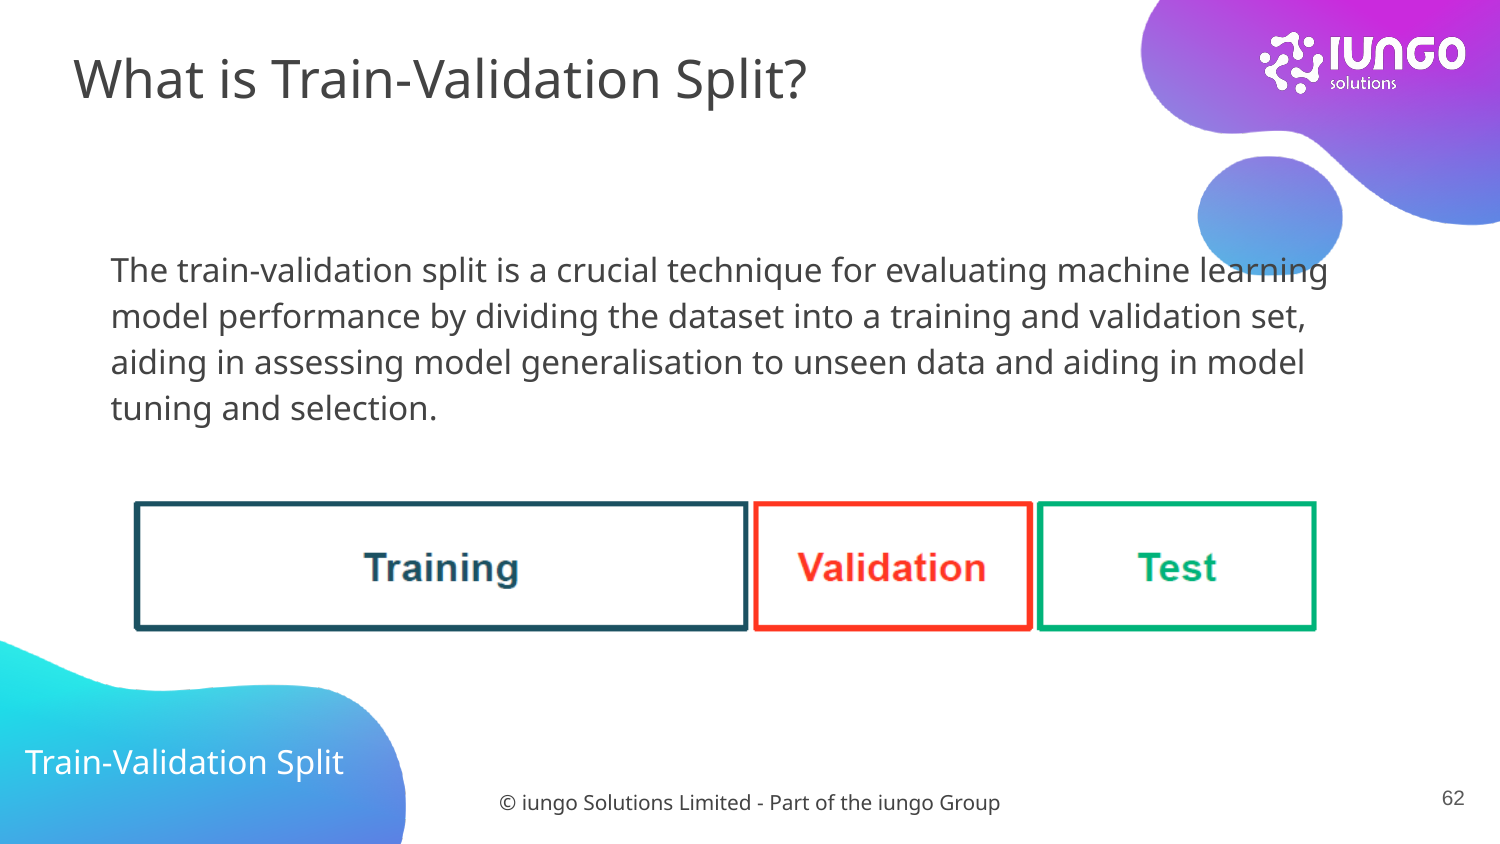

# What is Train-Validation Split?
The train-validation split is a crucial technique for evaluating machine learning model performance by dividing the dataset into a training and validation set, aiding in assessing model generalisation to unseen data and aiding in model tuning and selection.
Train-Validation Split